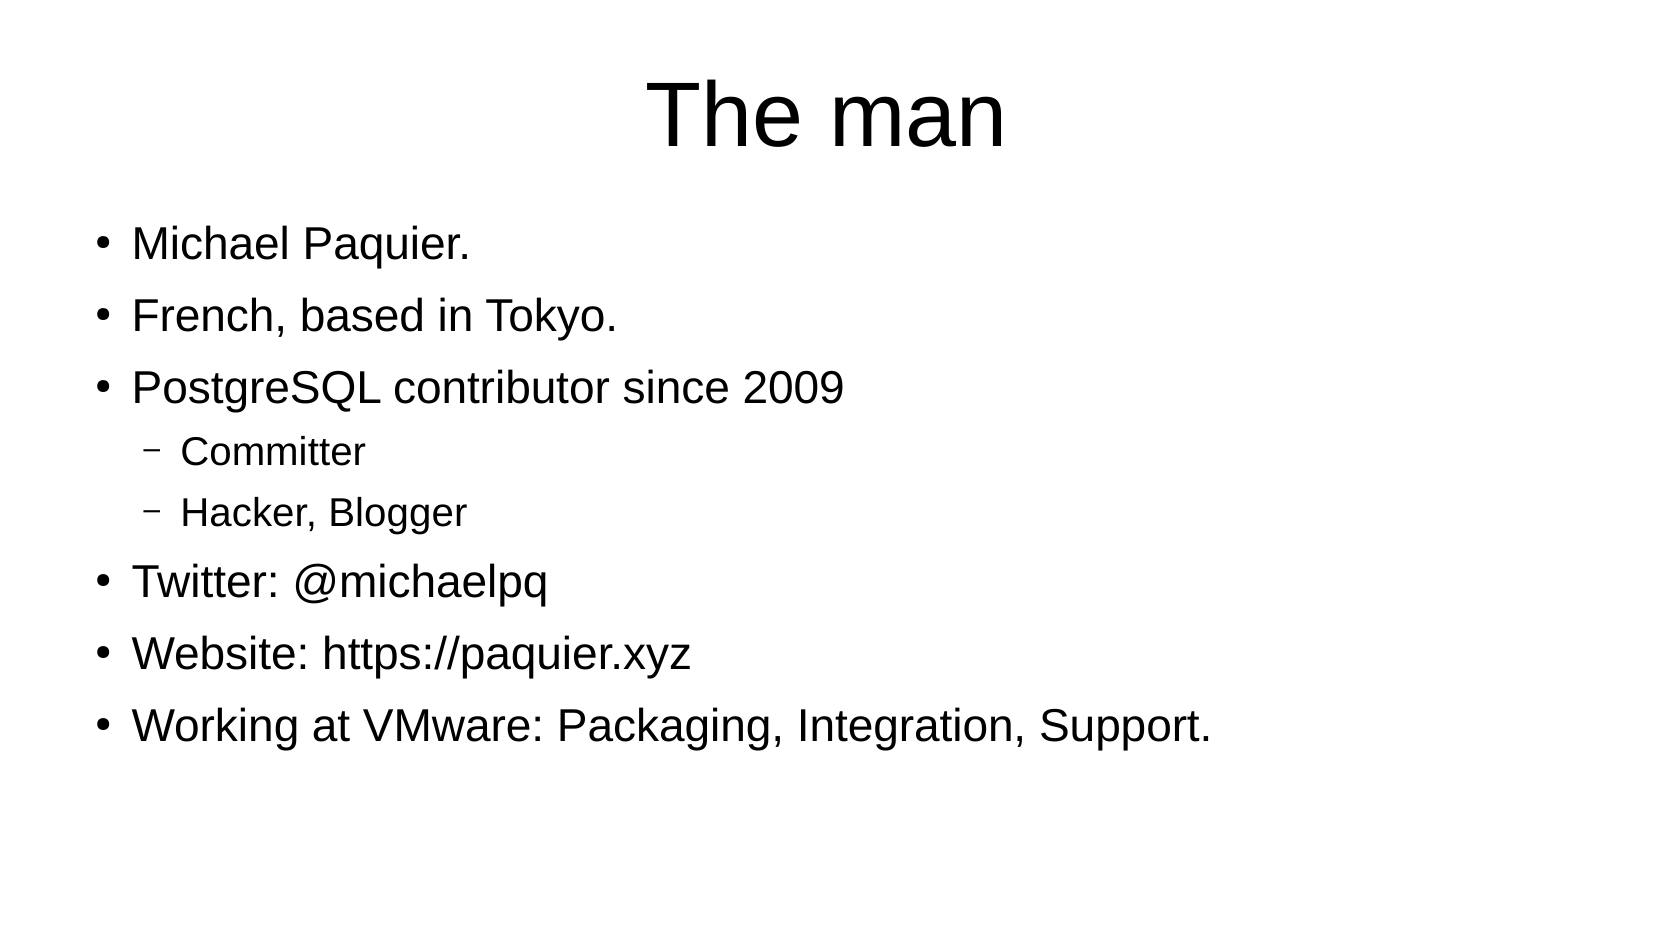

# The man
Michael Paquier.
French, based in Tokyo.
PostgreSQL contributor since 2009
Committer
Hacker, Blogger
Twitter: @michaelpq
Website: https://paquier.xyz
Working at VMware: Packaging, Integration, Support.